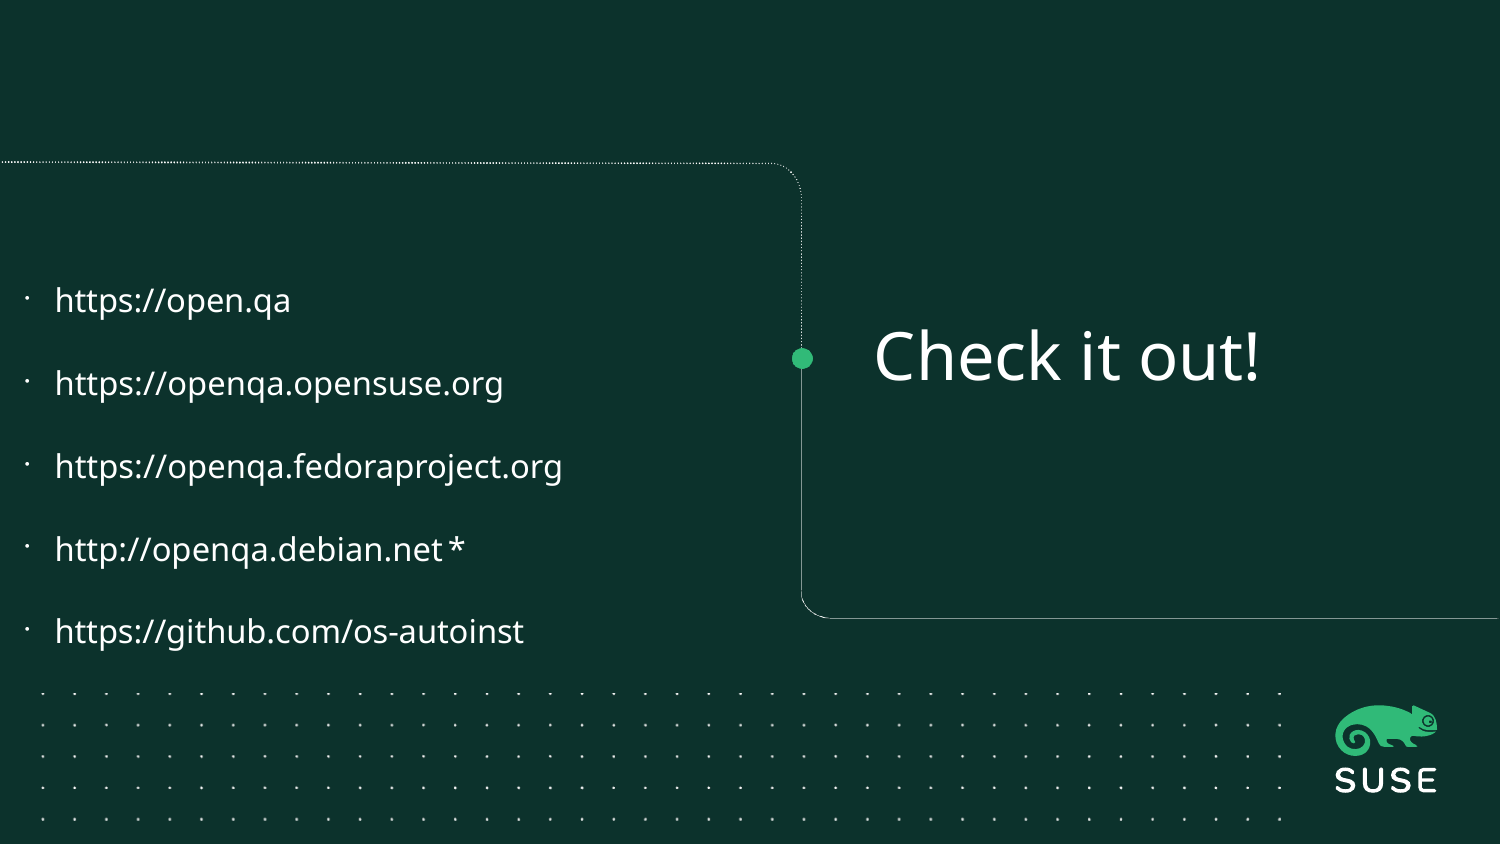

https://open.qa
https://openqa.opensuse.org
https://openqa.fedoraproject.org
http://openqa.debian.net *
https://github.com/os-autoinst
# Check it out!